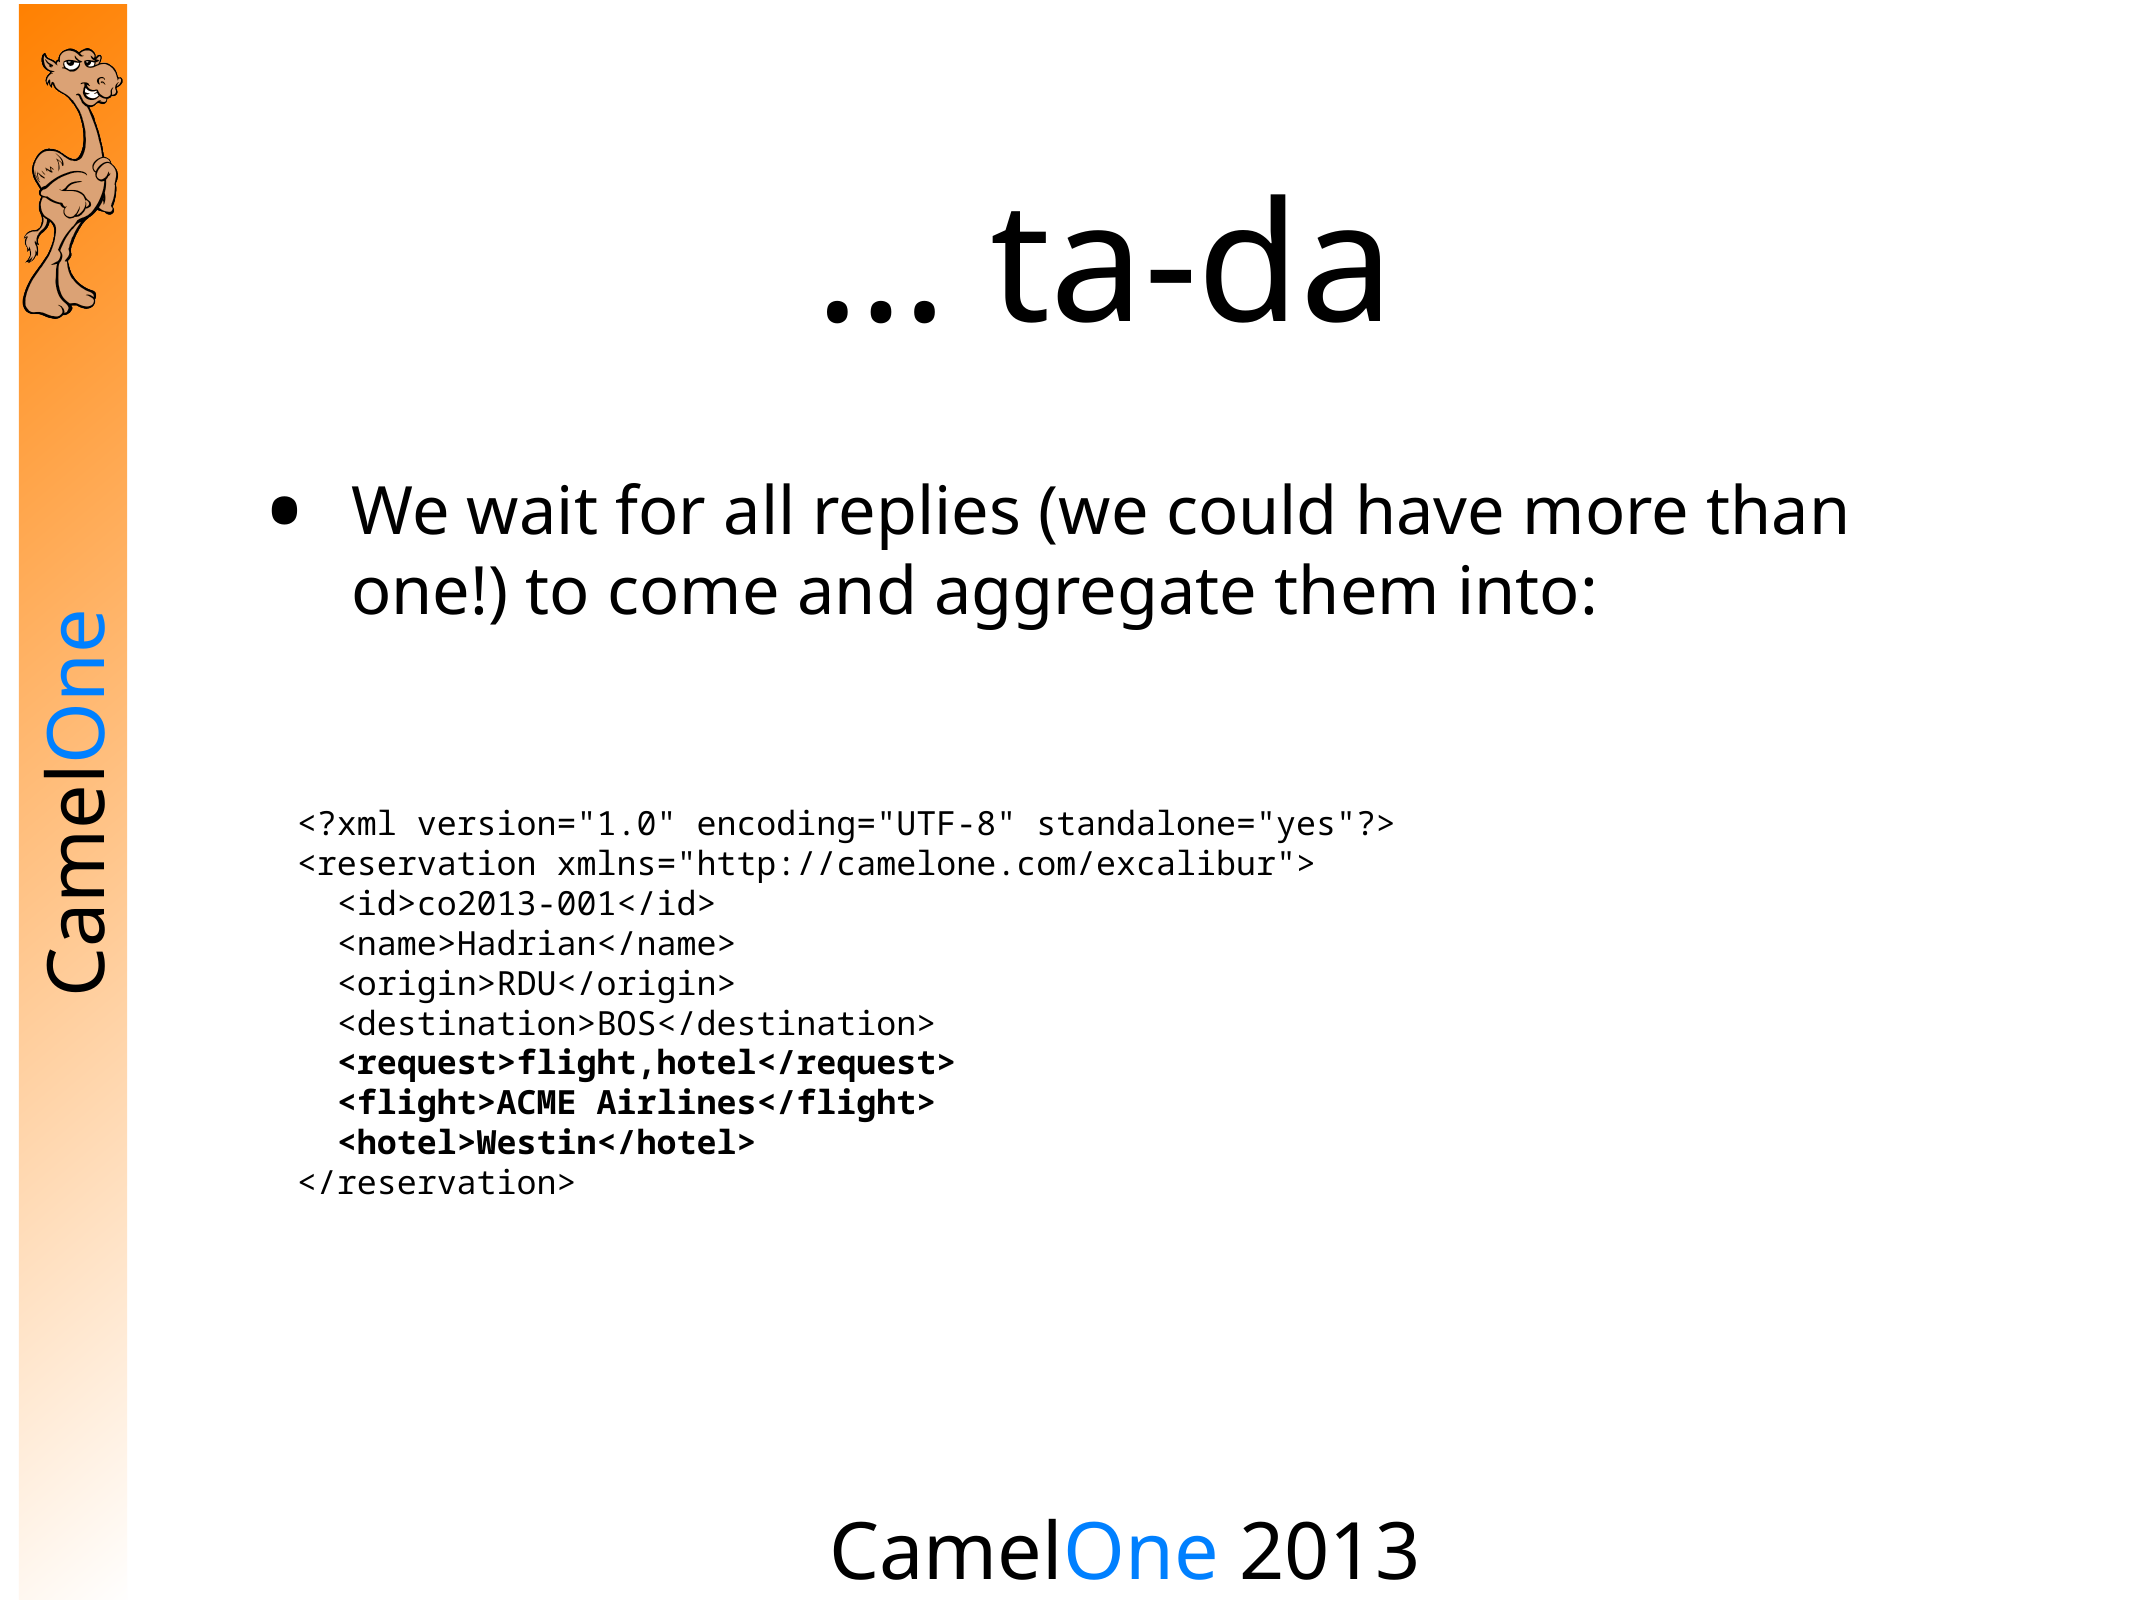

# … ta-da
We wait for all replies (we could have more than one!) to come and aggregate them into:
 <?xml version="1.0" encoding="UTF-8" standalone="yes"?>
 <reservation xmlns="http://camelone.com/excalibur">
 <id>co2013-001</id>
 <name>Hadrian</name>
 <origin>RDU</origin>
 <destination>BOS</destination>
 <request>flight,hotel</request>
 <flight>ACME Airlines</flight>
 <hotel>Westin</hotel>
 </reservation>